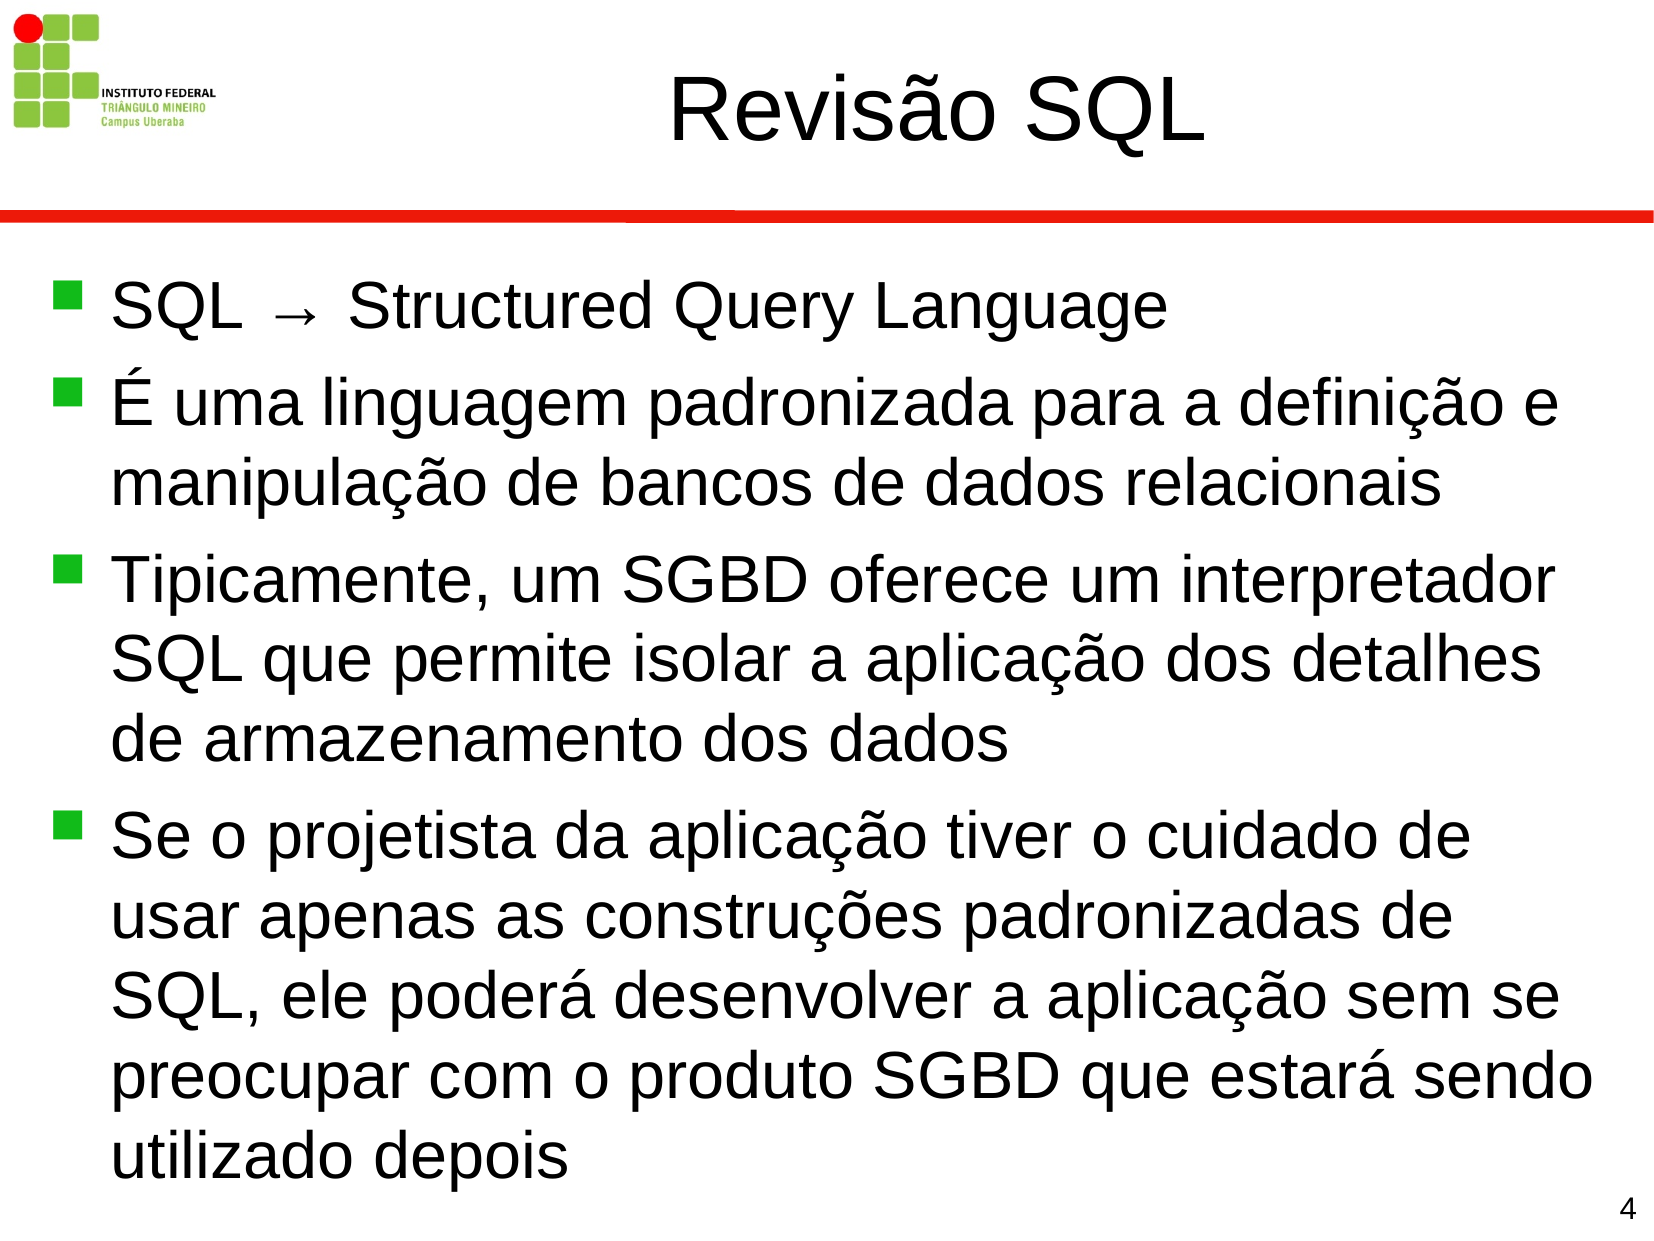

Revisão SQL
SQL → Structured Query Language
É uma linguagem padronizada para a definição e manipulação de bancos de dados relacionais
Tipicamente, um SGBD oferece um interpretador SQL que permite isolar a aplicação dos detalhes de armazenamento dos dados
Se o projetista da aplicação tiver o cuidado de usar apenas as construções padronizadas de SQL, ele poderá desenvolver a aplicação sem se preocupar com o produto SGBD que estará sendo utilizado depois